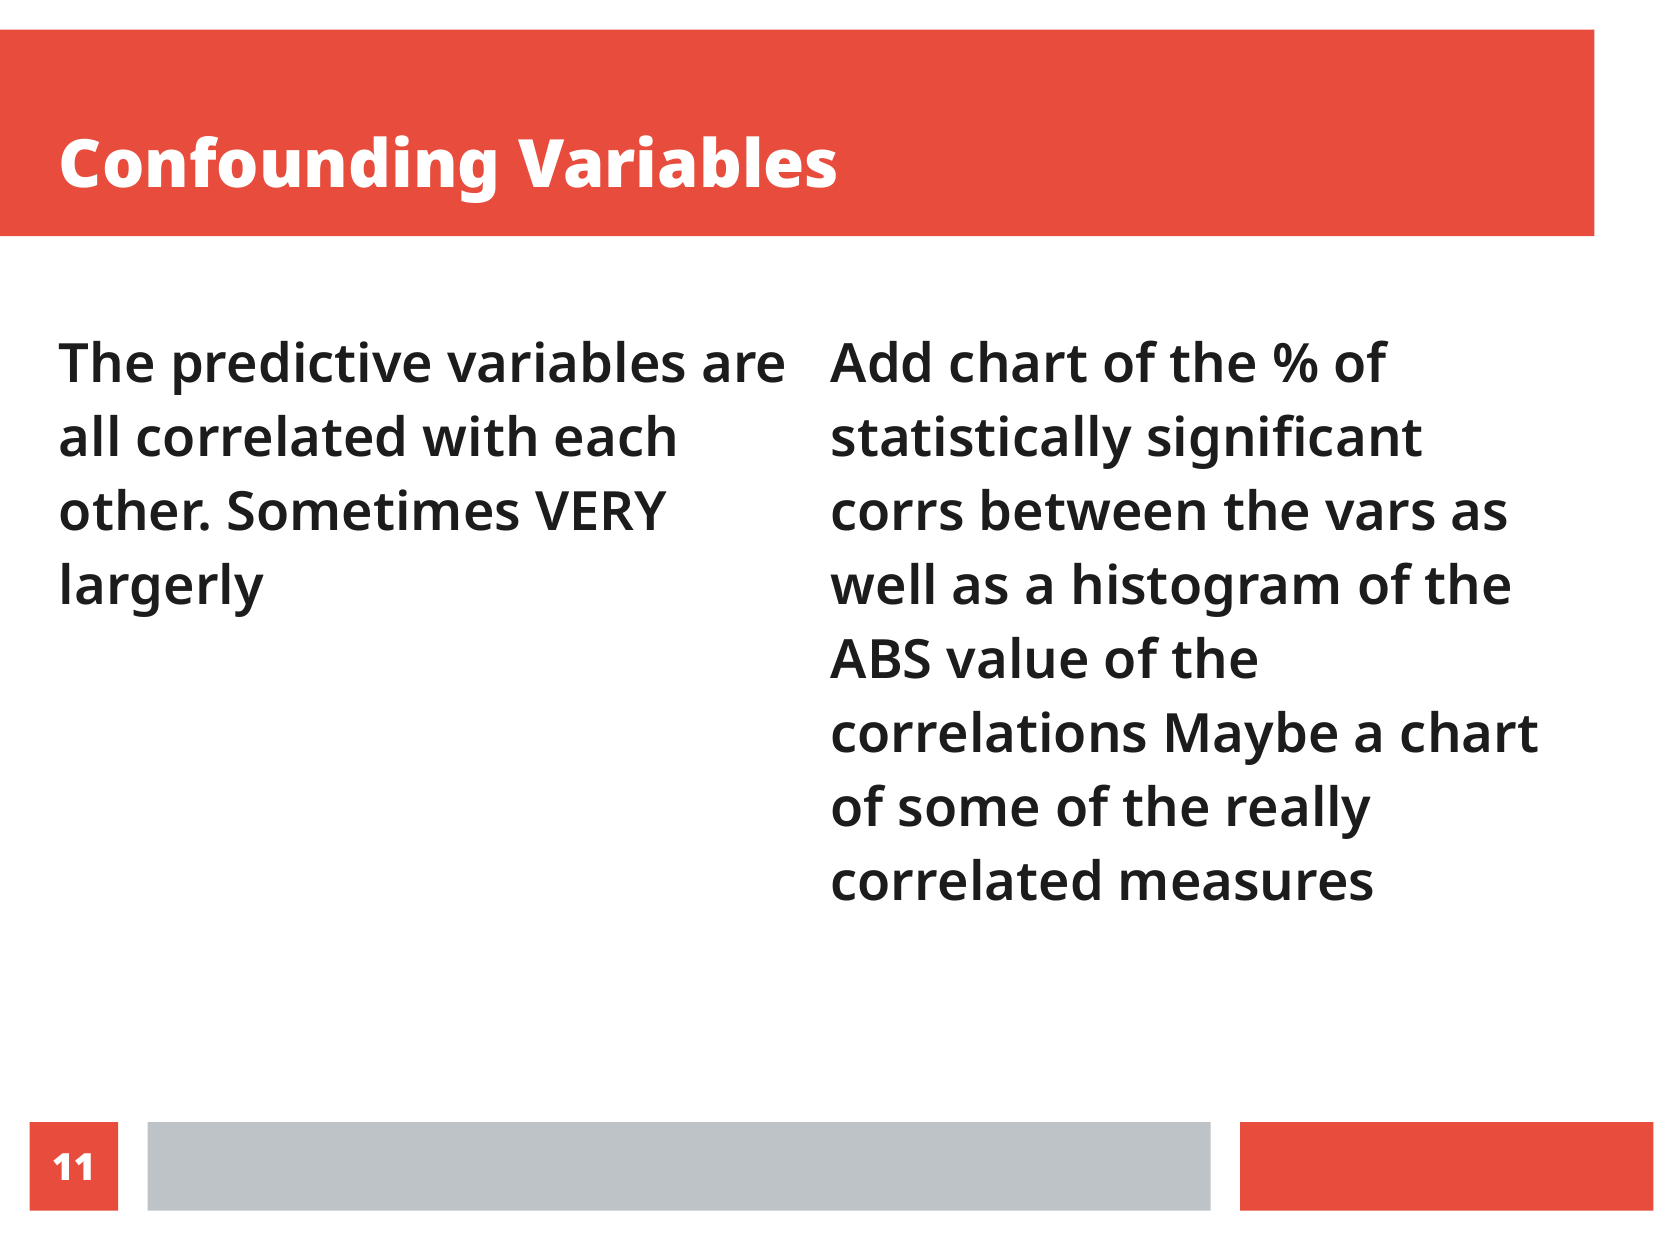

# Confounding Variables
The predictive variables are all correlated with each other. Sometimes VERY largerly
Add chart of the % of statistically significant corrs between the vars as well as a histogram of the ABS value of the correlations Maybe a chart of some of the really correlated measures
11